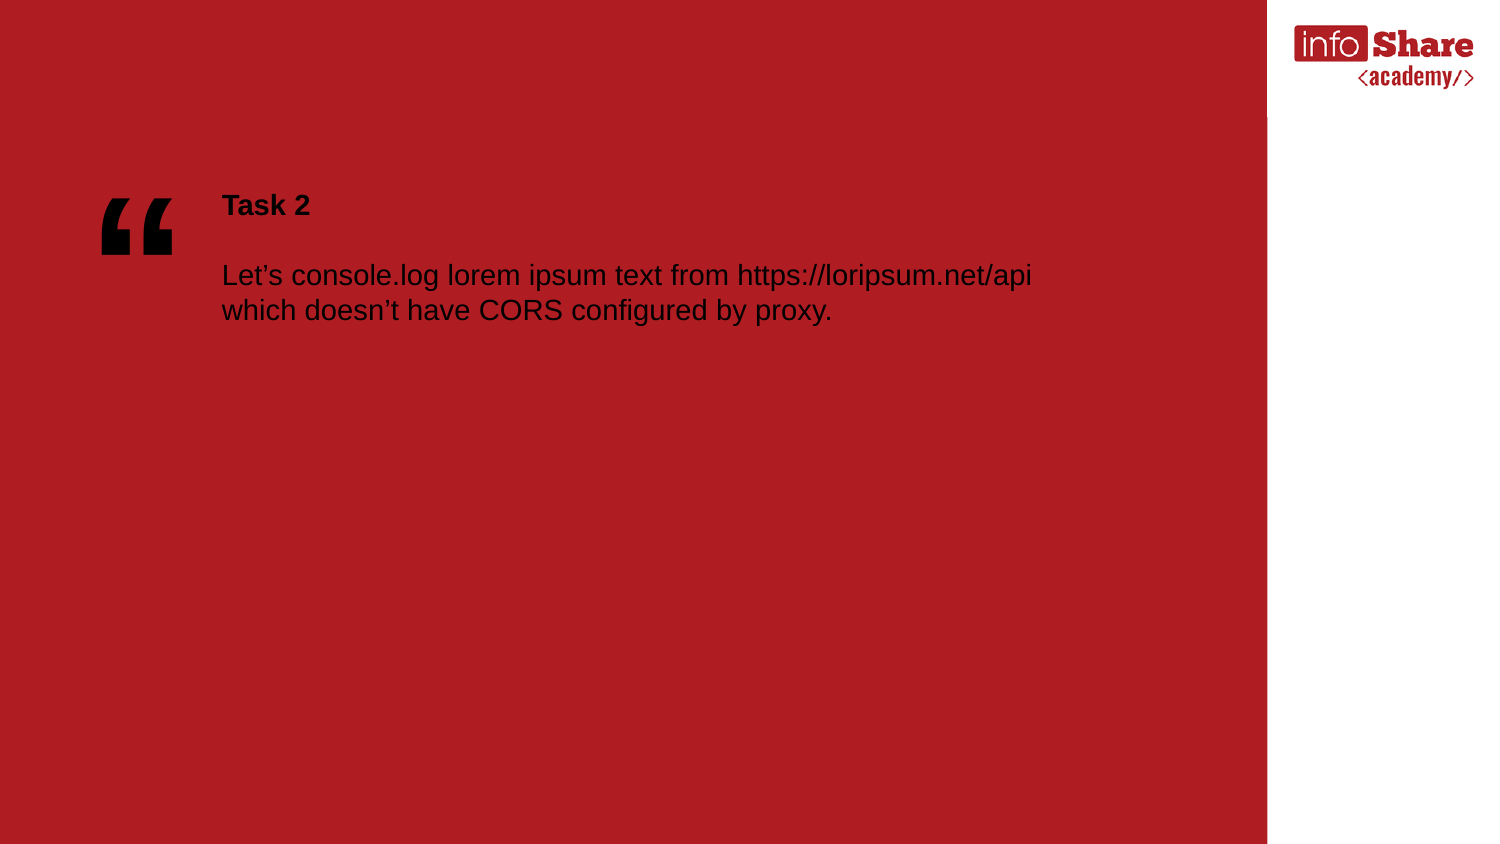

# Task 2
Let’s console.log lorem ipsum text from https://loripsum.net/api which doesn’t have CORS configured by proxy.